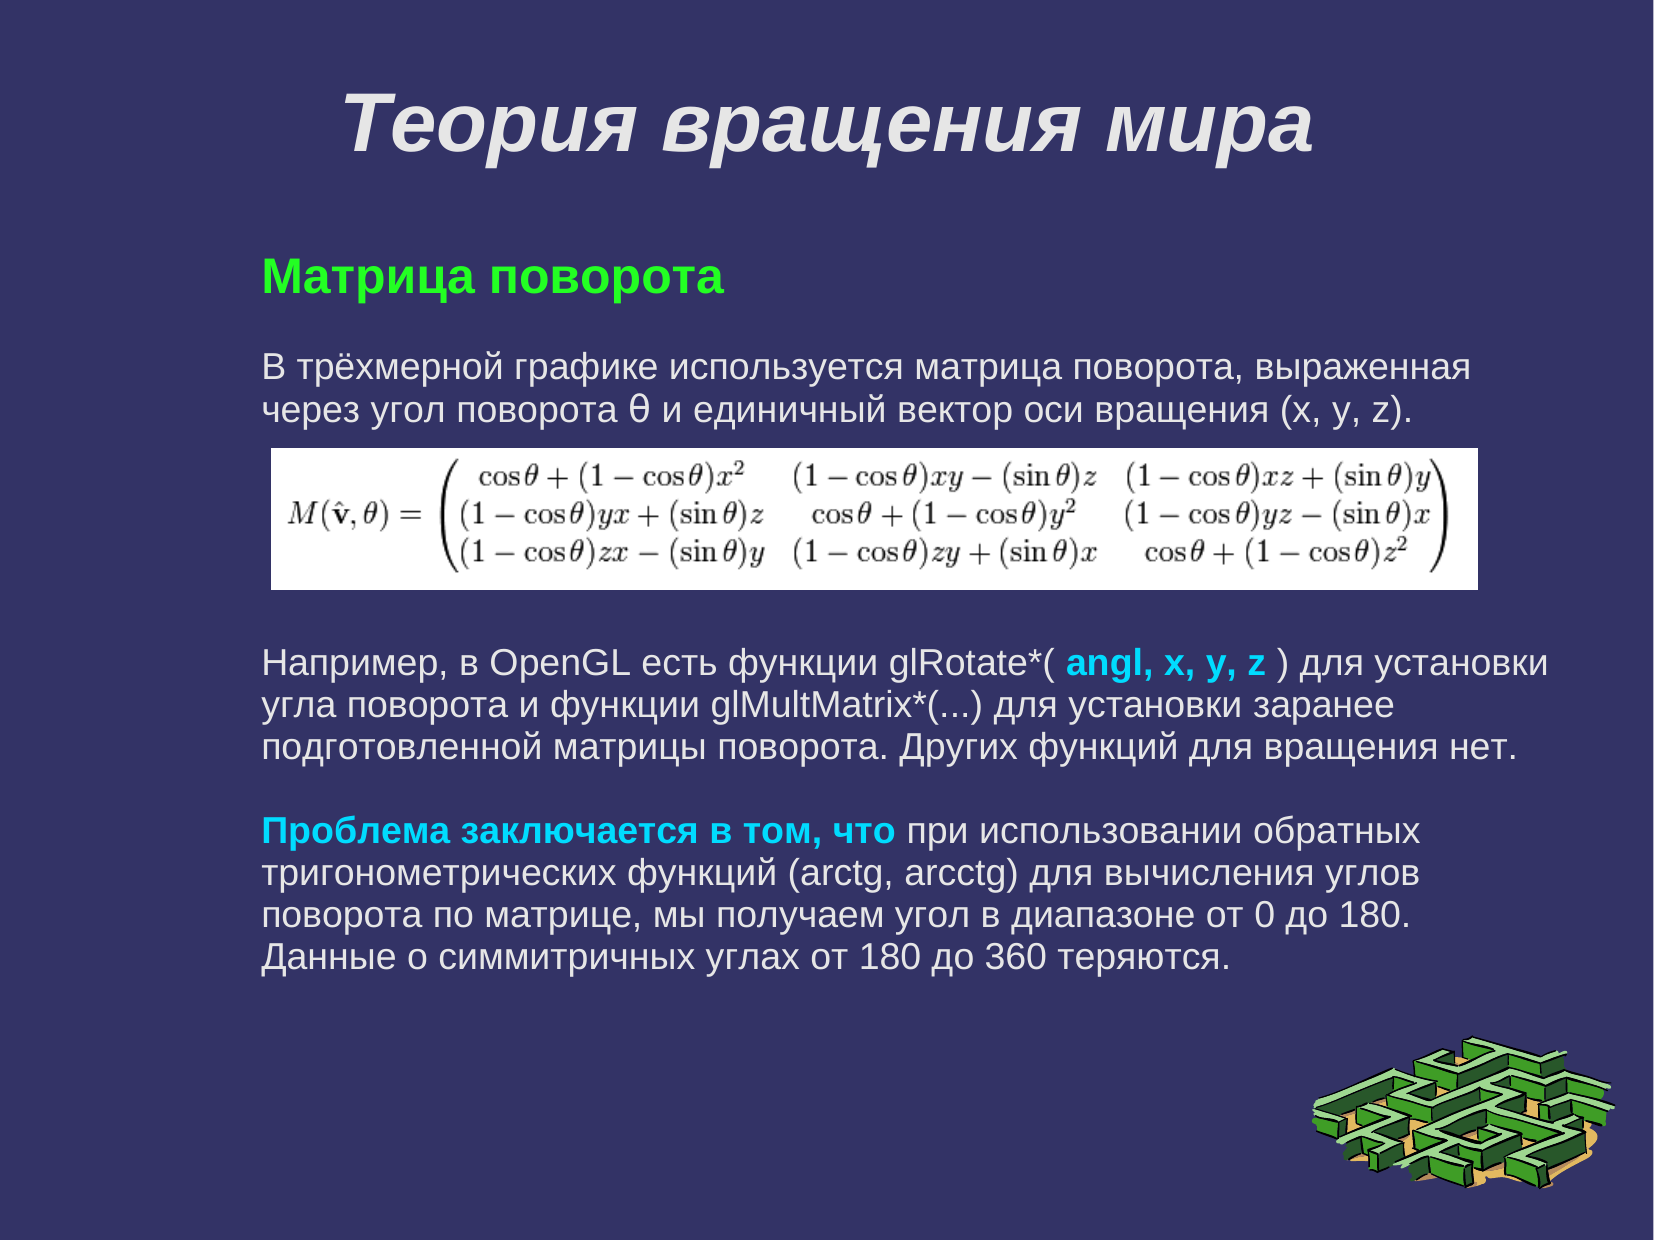

# Теория вращения мира
Матрица поворота
В трёхмерной графике используется матрица поворота, выраженная через угол поворота θ и единичный вектор оси вращения (x, y, z).
Например, в OpenGL есть функции glRotate*( angl, x, y, z ) для установки угла поворота и функции glMultMatrix*(...) для установки заранее подготовленной матрицы поворота. Других функций для вращения нет.
Проблема заключается в том, что при использовании обратных тригонометрических функций (arctg, arcctg) для вычисления углов поворота по матрице, мы получаем угол в диапазоне от 0 до 180.
Данные о симмитричных углах от 180 до 360 теряются.